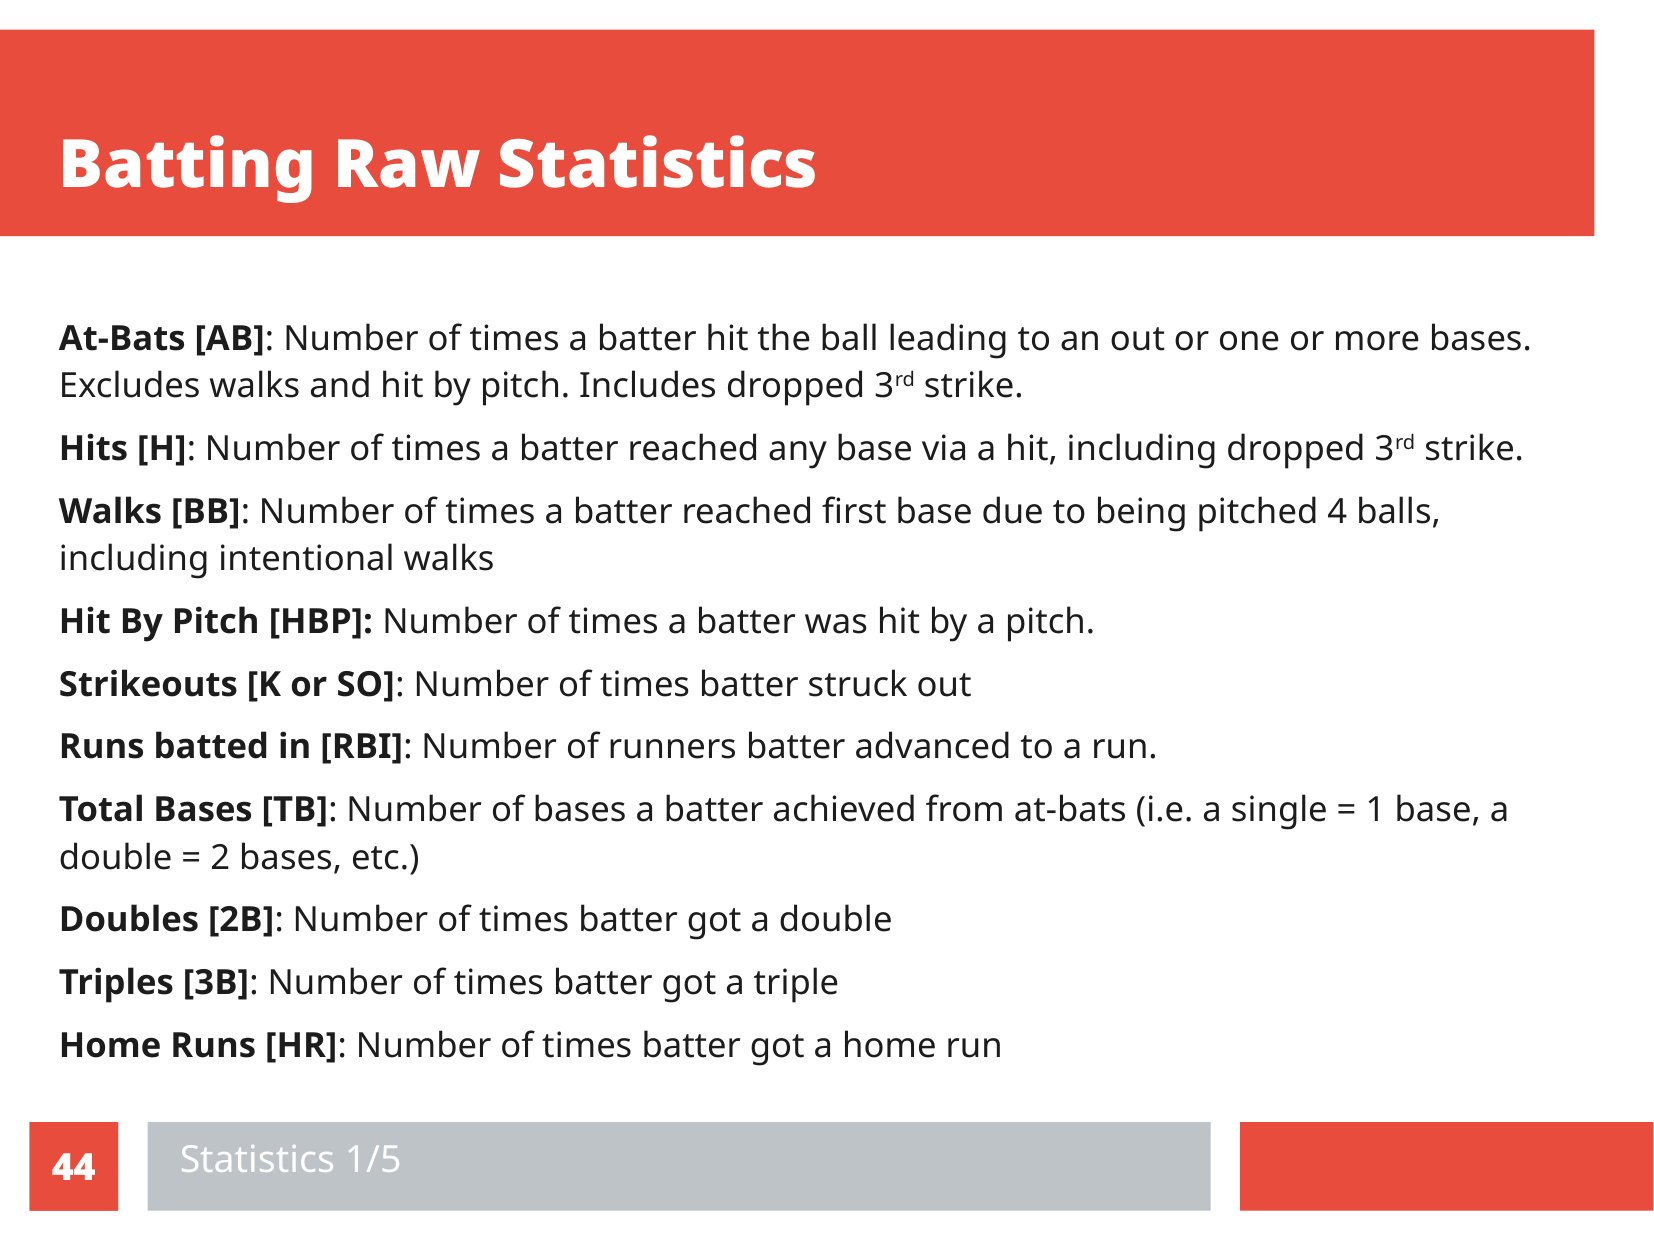

# Batting Raw Statistics
At-Bats [AB]: Number of times a batter hit the ball leading to an out or one or more bases. Excludes walks and hit by pitch. Includes dropped 3rd strike.
Hits [H]: Number of times a batter reached any base via a hit, including dropped 3rd strike.
Walks [BB]: Number of times a batter reached first base due to being pitched 4 balls, including intentional walks
Hit By Pitch [HBP]: Number of times a batter was hit by a pitch.
Strikeouts [K or SO]: Number of times batter struck out
Runs batted in [RBI]: Number of runners batter advanced to a run.
Total Bases [TB]: Number of bases a batter achieved from at-bats (i.e. a single = 1 base, a double = 2 bases, etc.)
Doubles [2B]: Number of times batter got a double
Triples [3B]: Number of times batter got a triple
Home Runs [HR]: Number of times batter got a home run
44
Statistics 1/5